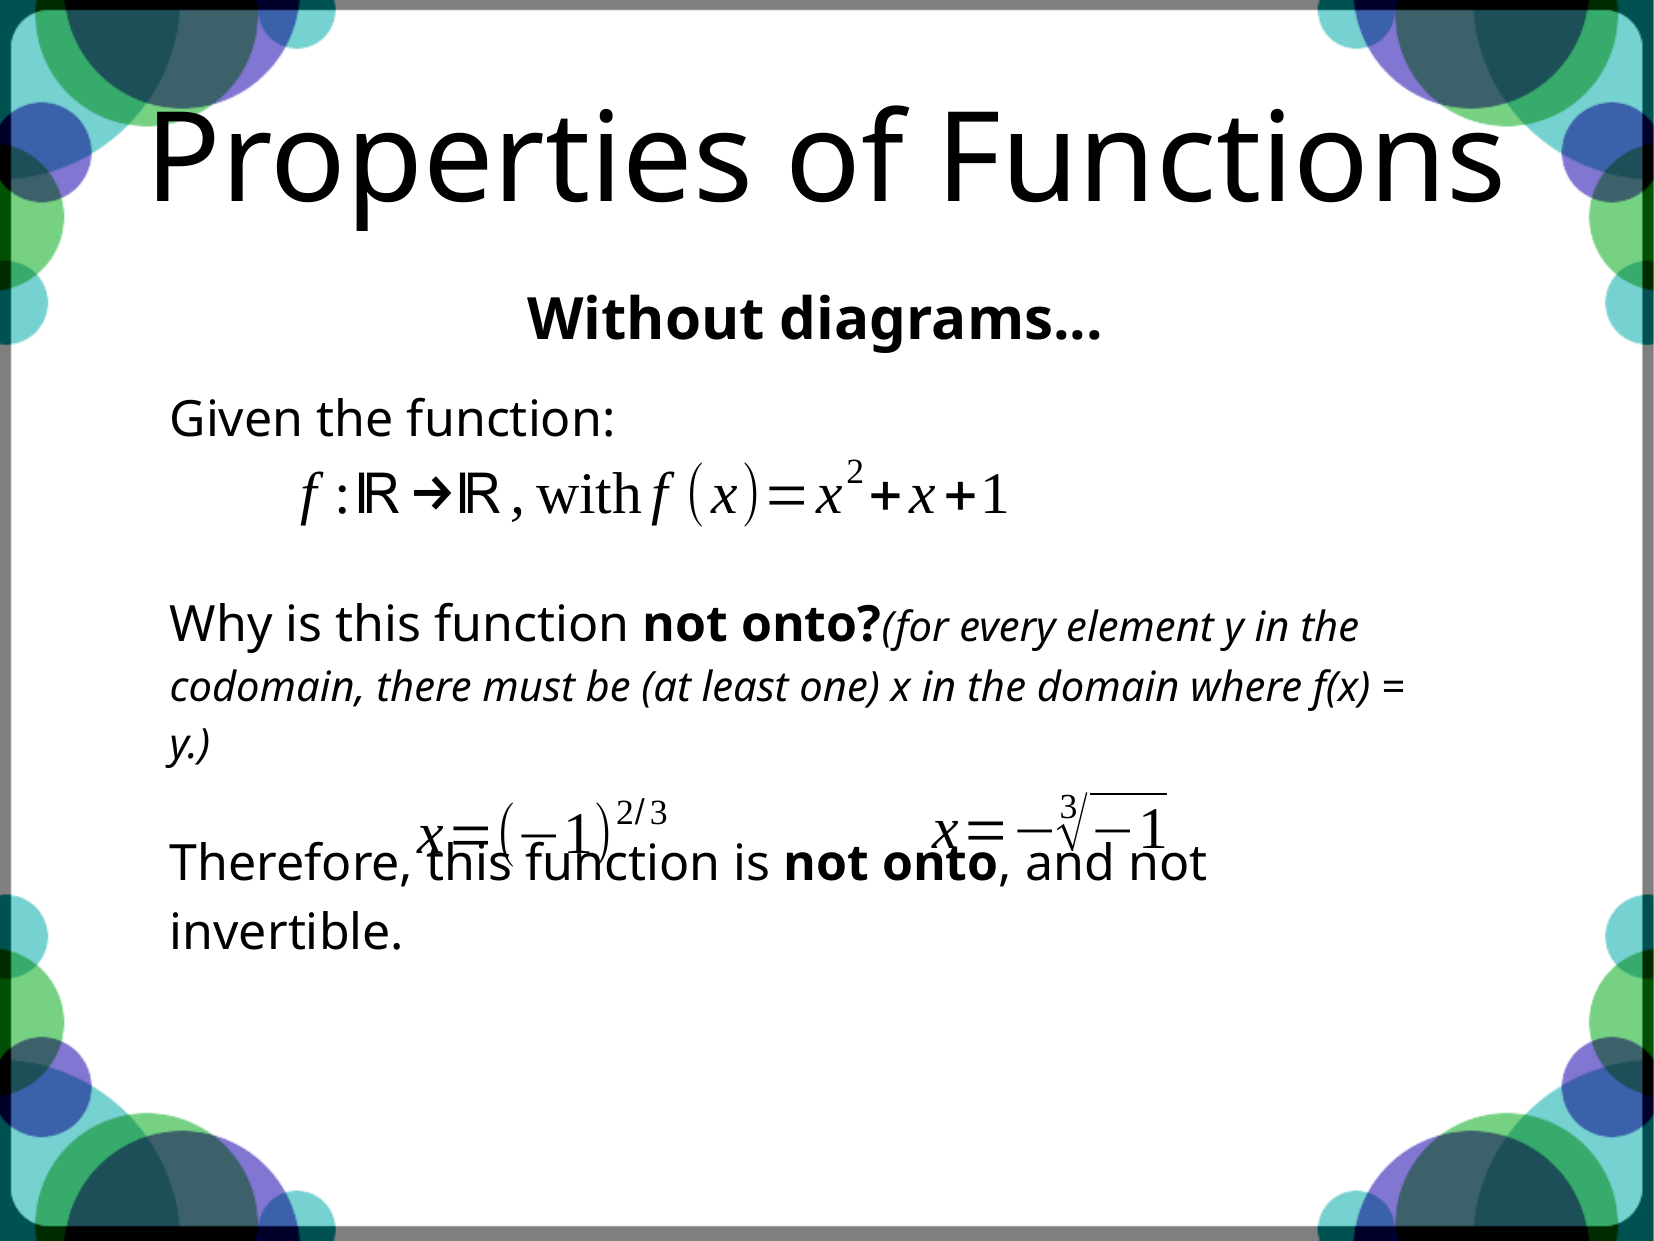

# Properties of Functions
Without diagrams...
Given the function:
Why is this function not onto?(for every element y in the codomain, there must be (at least one) x in the domain where f(x) = y.)
Therefore, this function is not onto, and not invertible.